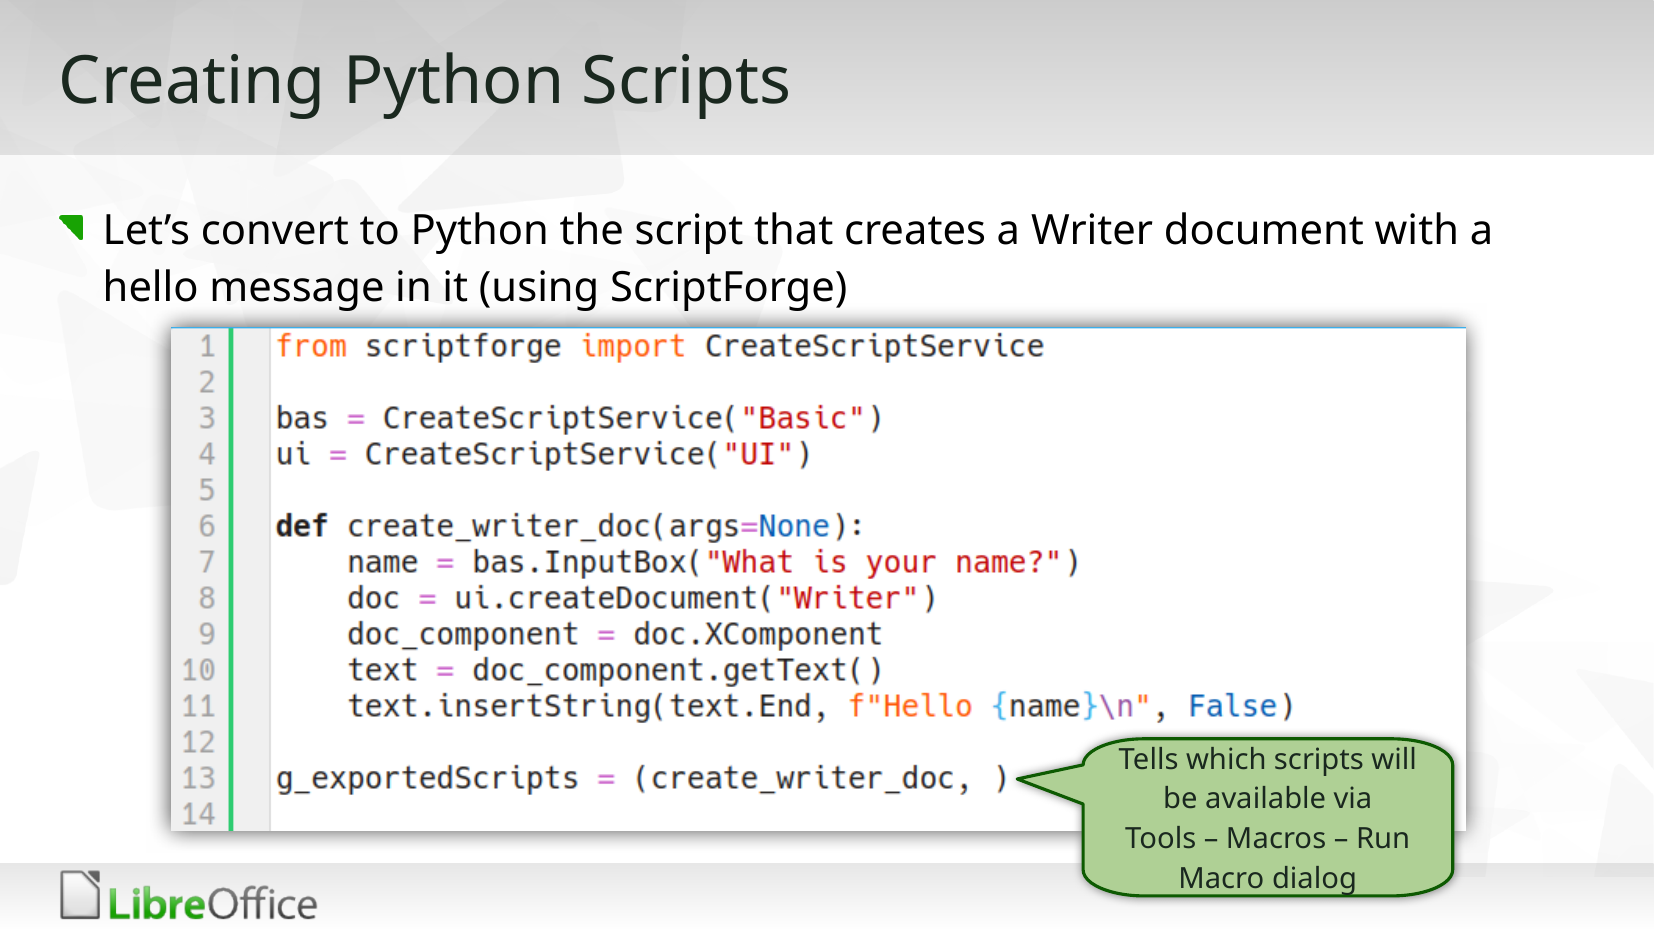

# Creating Python Scripts
Let’s convert to Python the script that creates a Writer document with a hello message in it (using ScriptForge)
Tells which scripts will be available via
Tools – Macros – Run Macro dialog